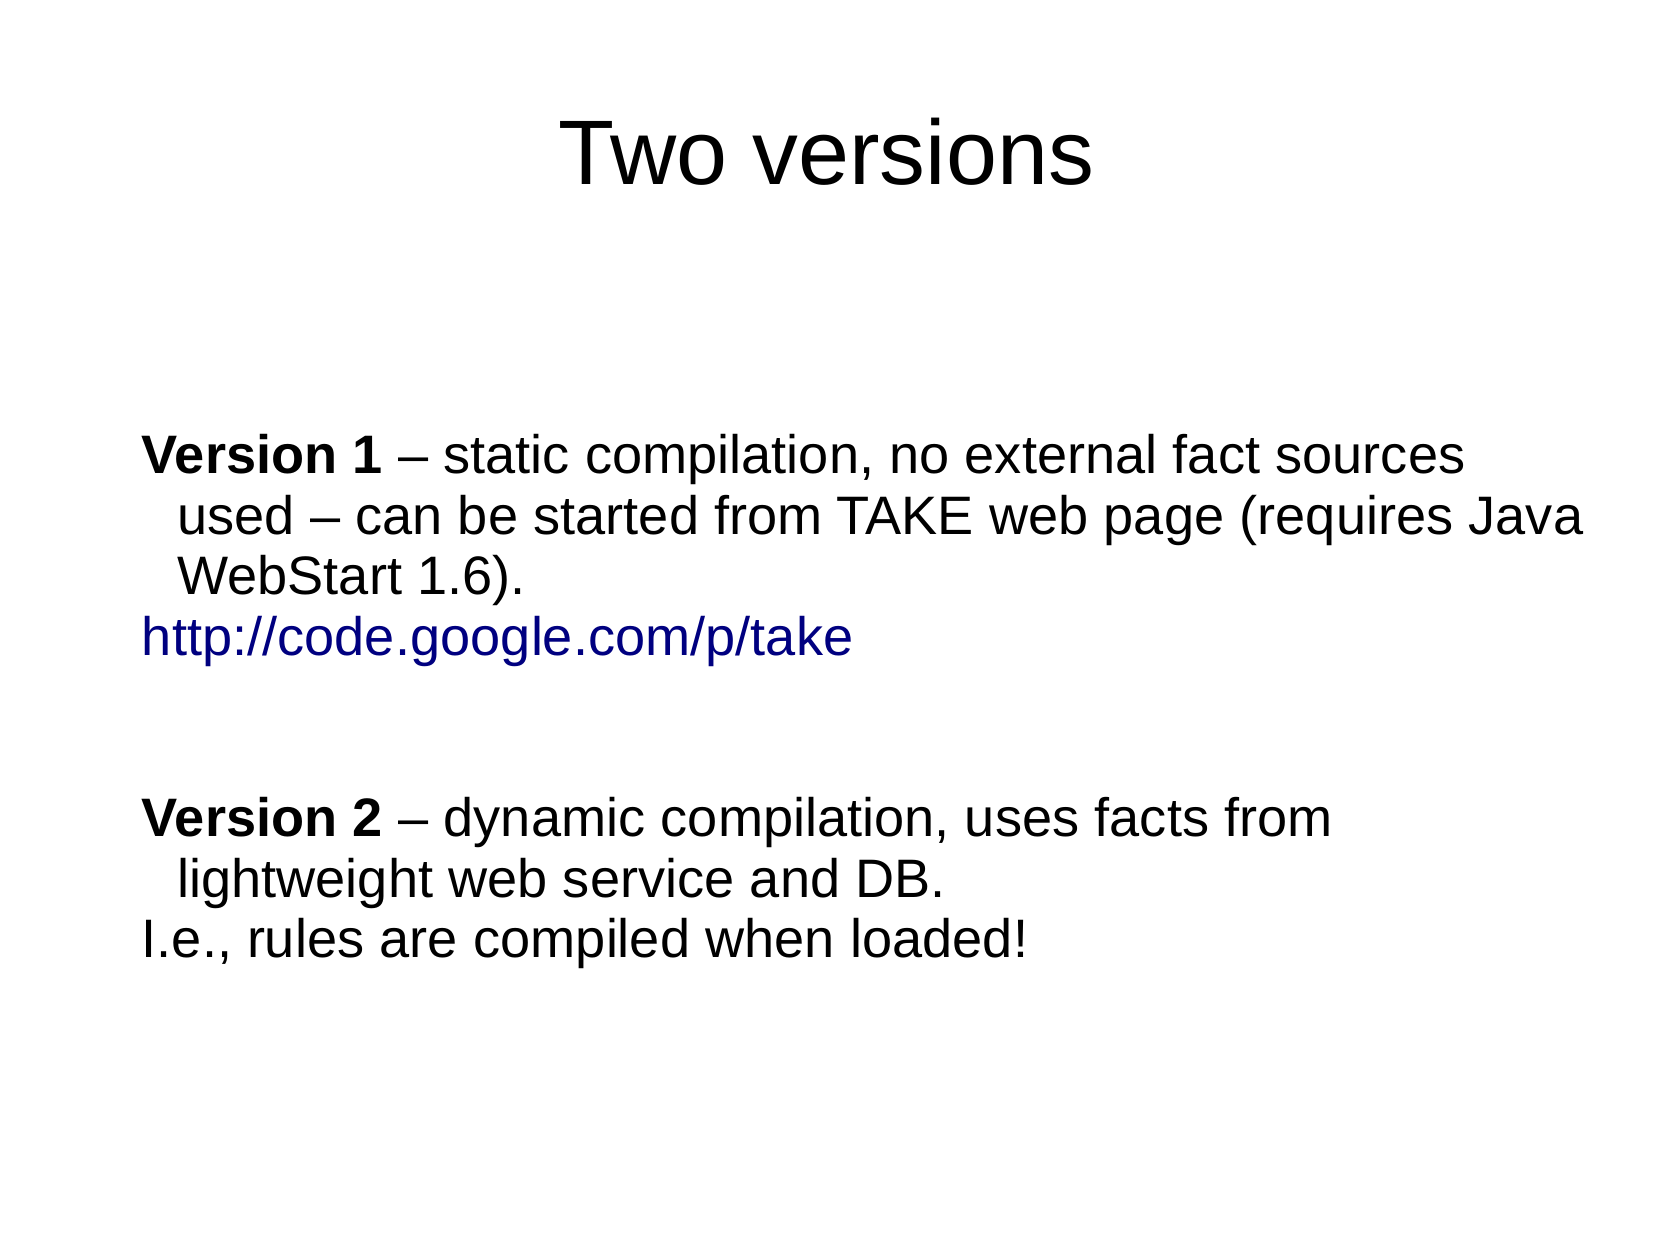

# Two versions
Version 1 – static compilation, no external fact sources used – can be started from TAKE web page (requires Java WebStart 1.6).
http://code.google.com/p/take
Version 2 – dynamic compilation, uses facts from lightweight web service and DB.
I.e., rules are compiled when loaded!